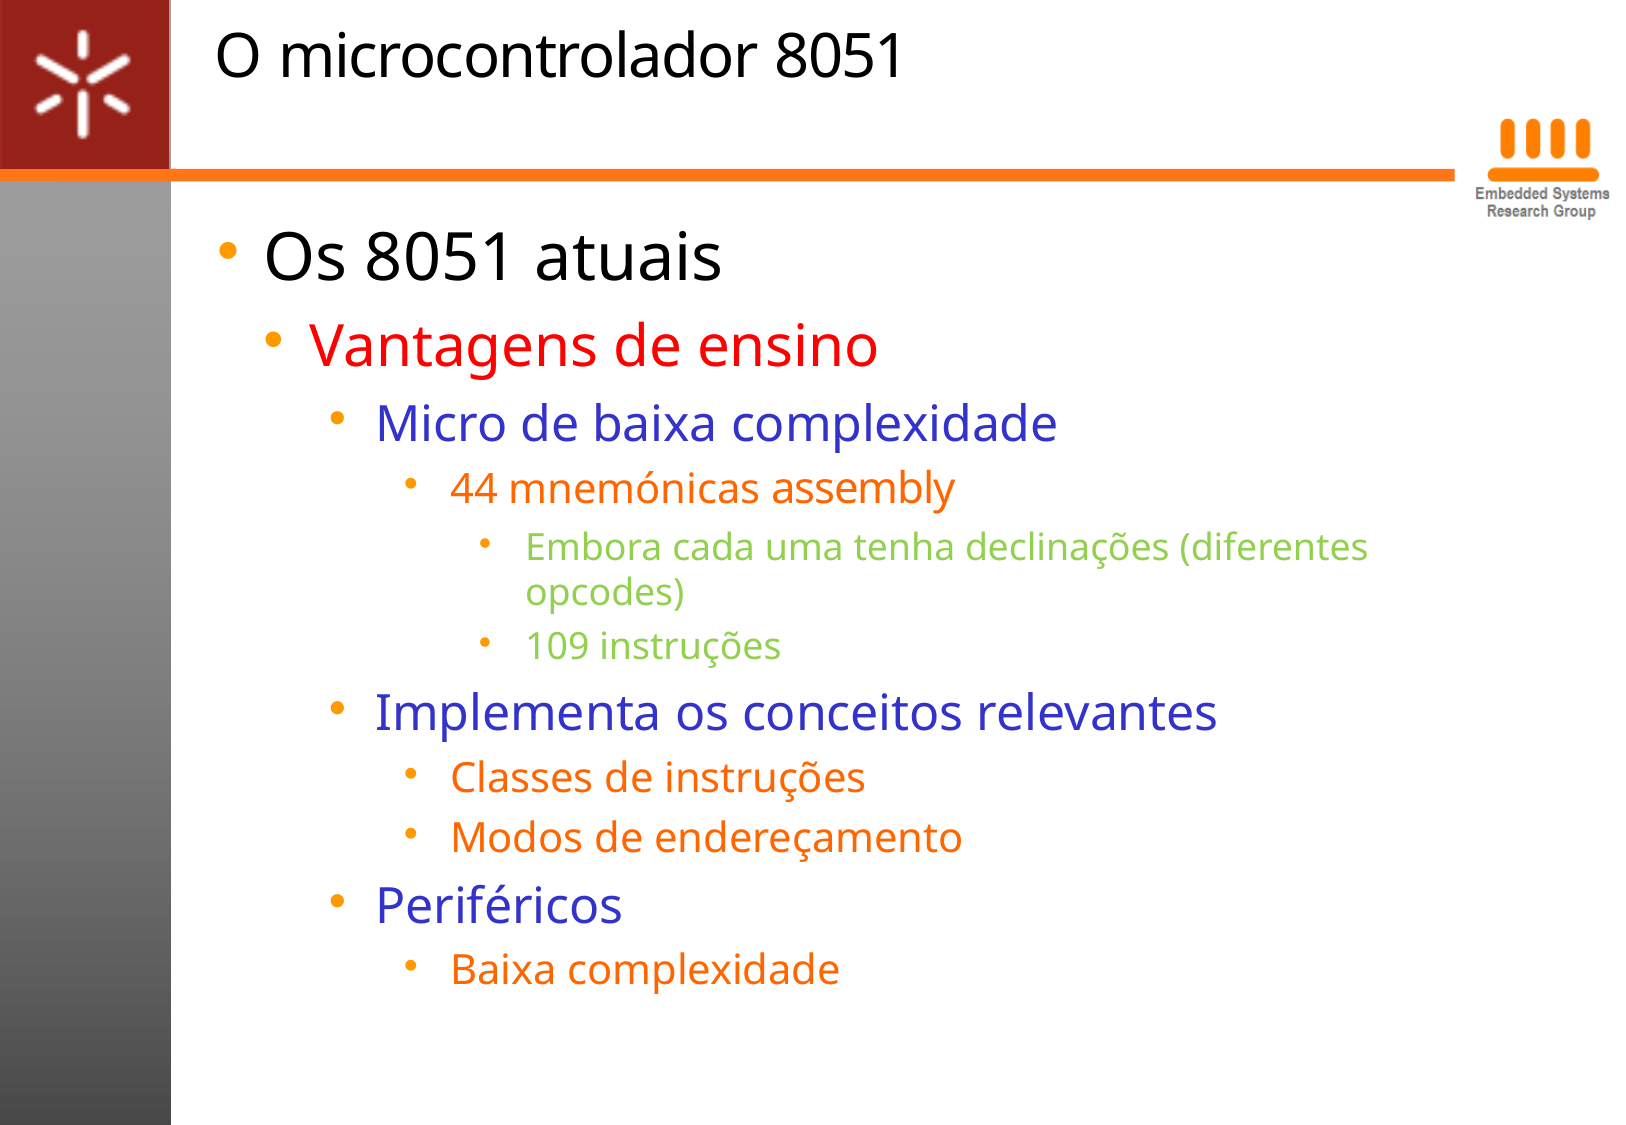

# O microcontrolador 8051
Os 8051 atuais
Vantagens de ensino
Micro de baixa complexidade
44 mnemónicas assembly
Embora cada uma tenha declinações (diferentes opcodes)
109 instruções
Implementa os conceitos relevantes
Classes de instruções
Modos de endereçamento
Periféricos
Baixa complexidade